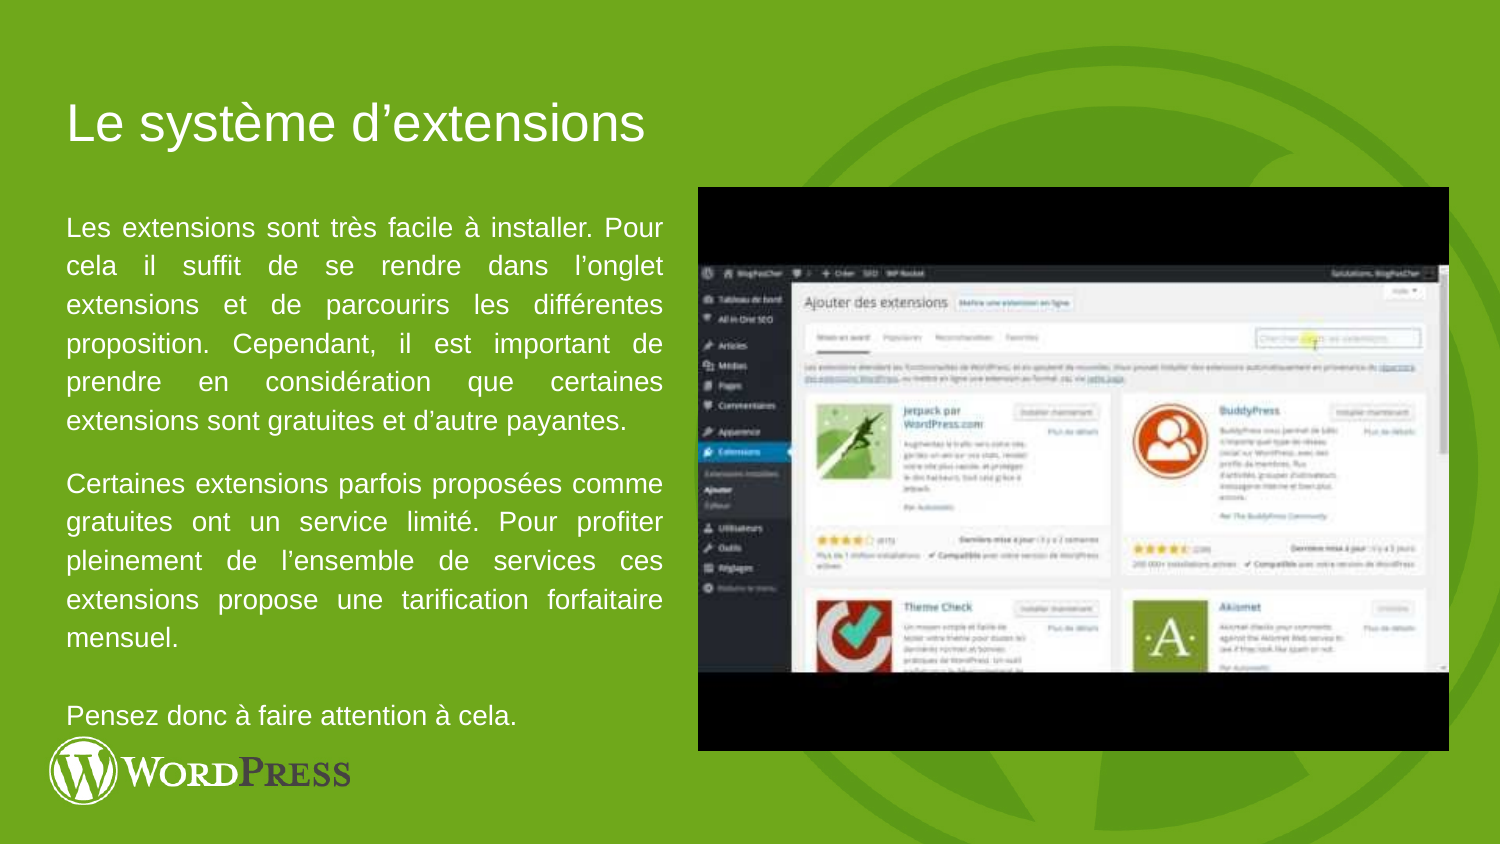

# Le système d’extensions
Les extensions sont très facile à installer. Pour cela il suffit de se rendre dans l’onglet extensions et de parcourirs les différentes proposition. Cependant, il est important de prendre en considération que certaines extensions sont gratuites et d’autre payantes.
Certaines extensions parfois proposées comme gratuites ont un service limité. Pour profiter pleinement de l’ensemble de services ces extensions propose une tarification forfaitaire mensuel.
Pensez donc à faire attention à cela.